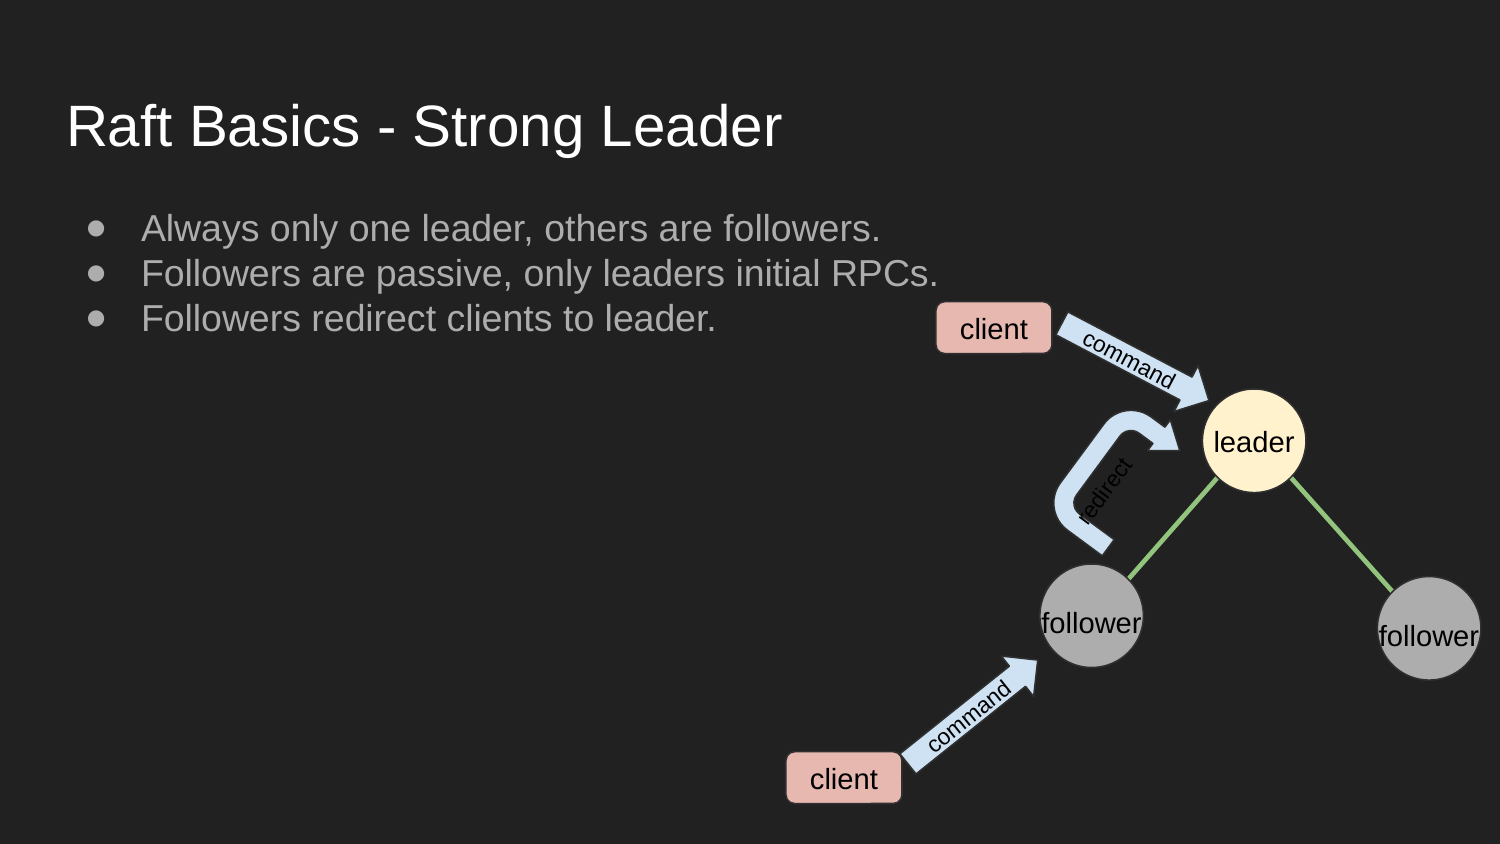

# Raft Basics - Strong Leader
Always only one leader, others are followers.
Followers are passive, only leaders initial RPCs.
Followers redirect clients to leader.
client
command
leader
redirect
follower
follower
command
client